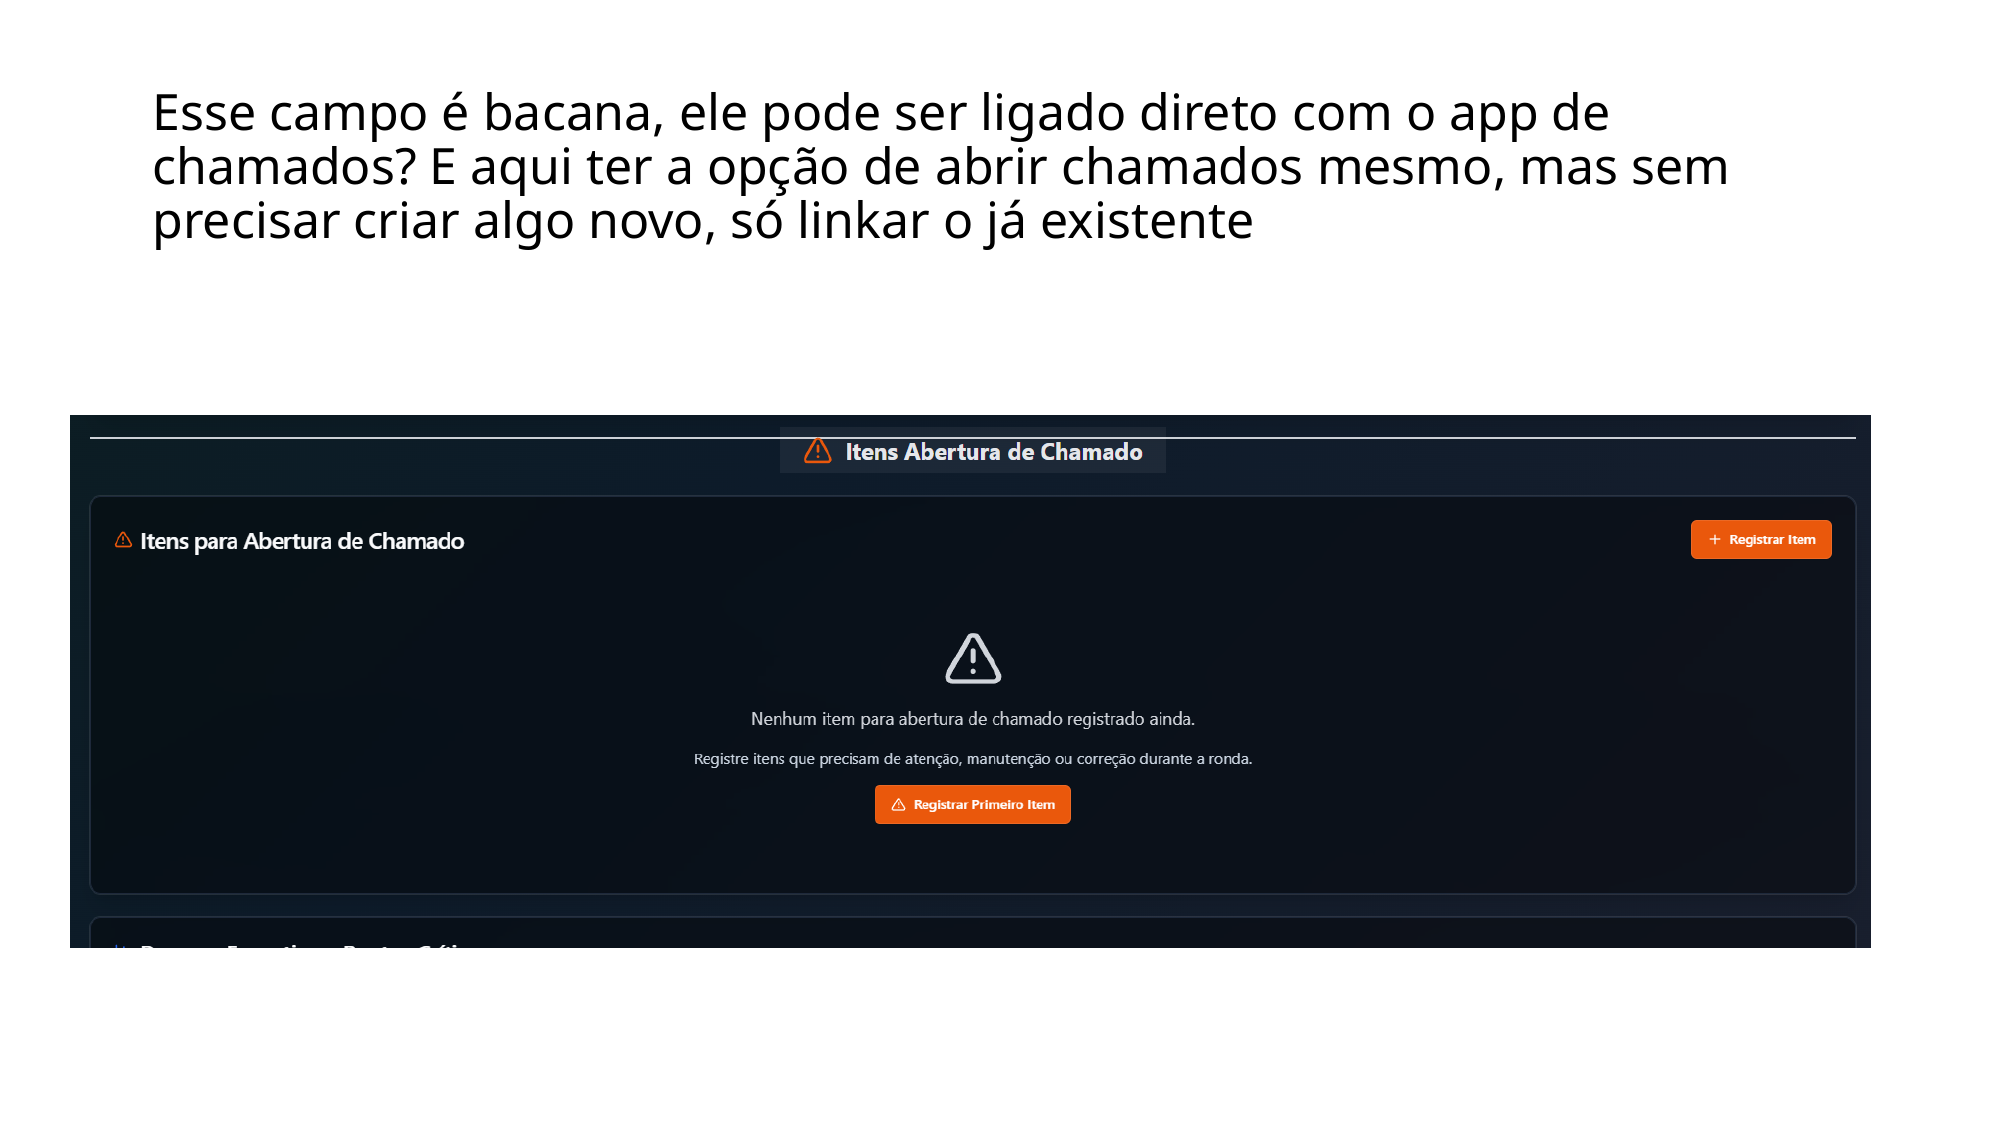

# Esse campo é bacana, ele pode ser ligado direto com o app de chamados? E aqui ter a opção de abrir chamados mesmo, mas sem precisar criar algo novo, só linkar o já existente